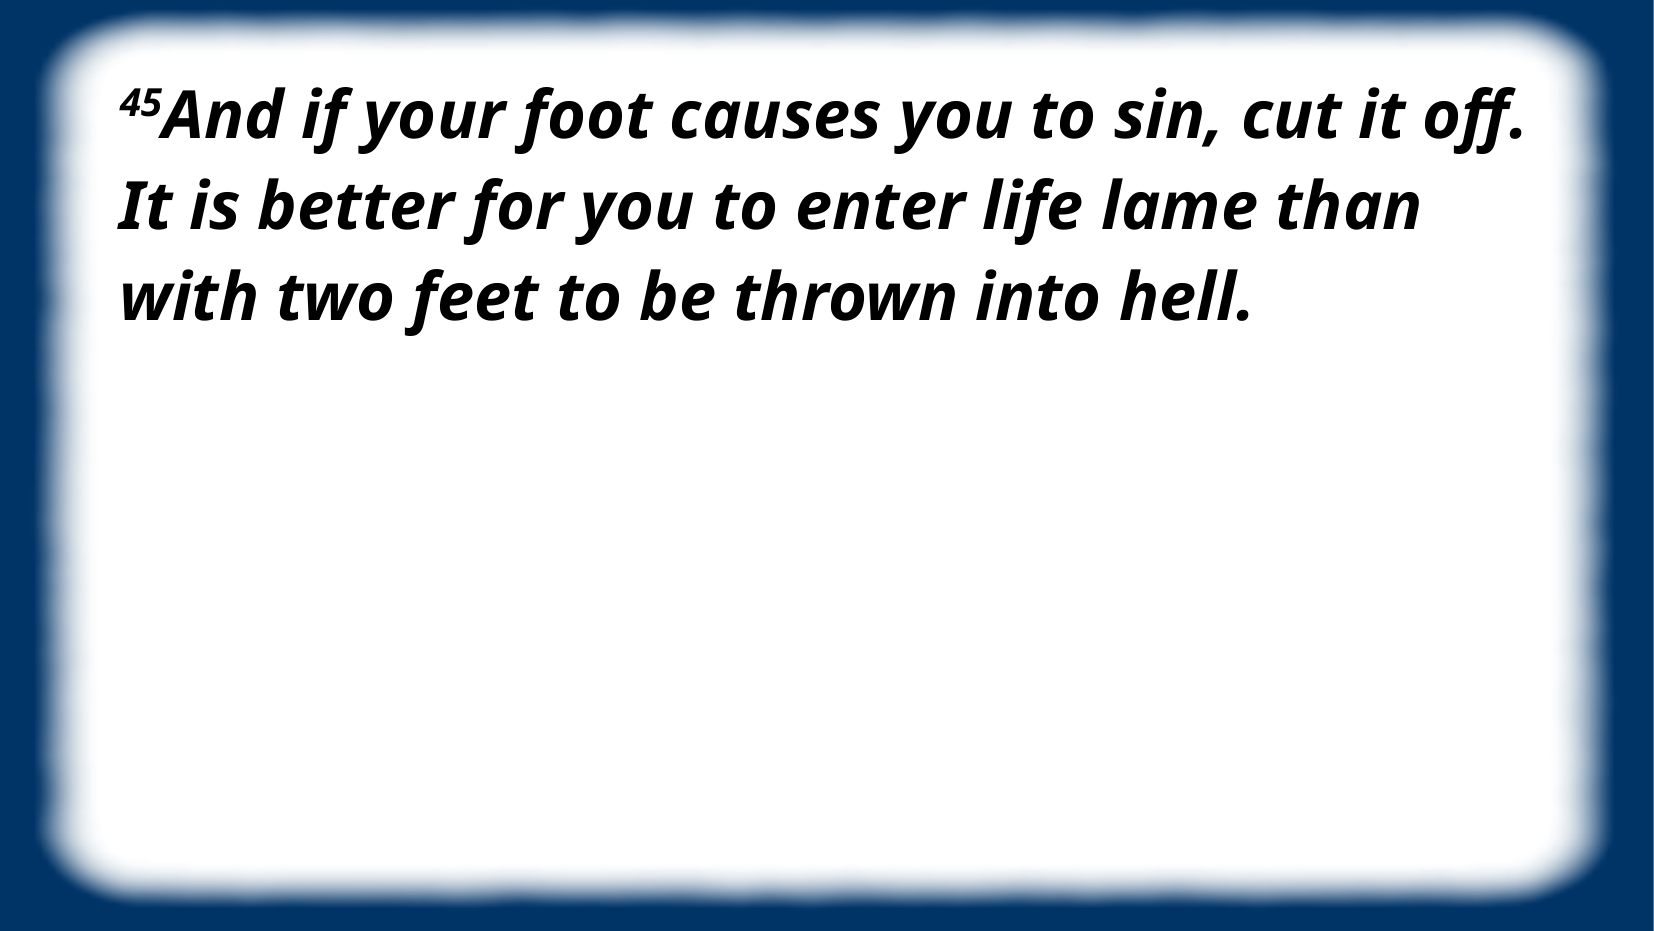

45And if your foot causes you to sin, cut it off. It is better for you to enter life lame than with two feet to be thrown into hell.